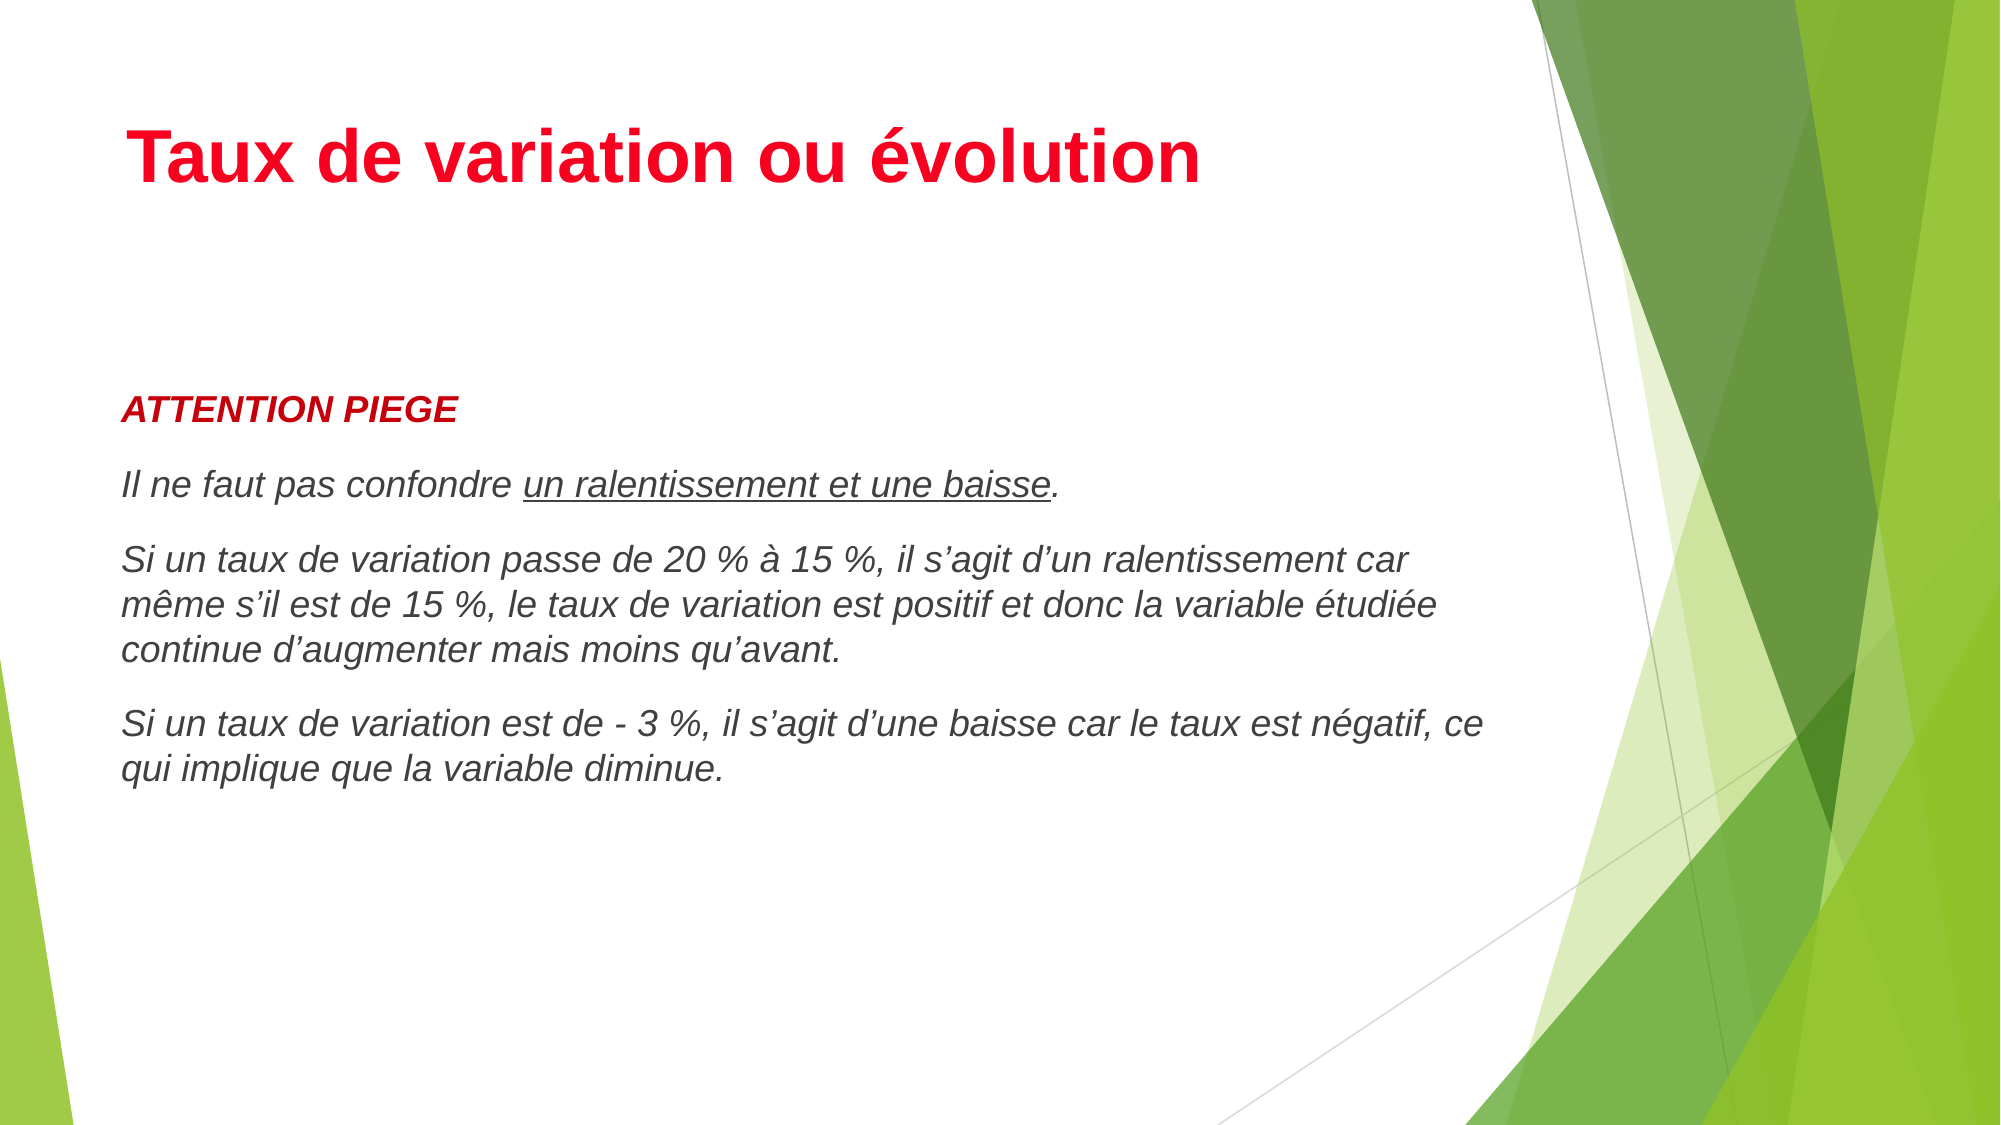

# Taux de variation ou évolution
ATTENTION PIEGE
Il ne faut pas confondre un ralentissement et une baisse.
Si un taux de variation passe de 20 % à 15 %, il s’agit d’un ralentissement car même s’il est de 15 %, le taux de variation est positif et donc la variable étudiée continue d’augmenter mais moins qu’avant.
Si un taux de variation est de - 3 %, il s’agit d’une baisse car le taux est négatif, ce qui implique que la variable diminue.